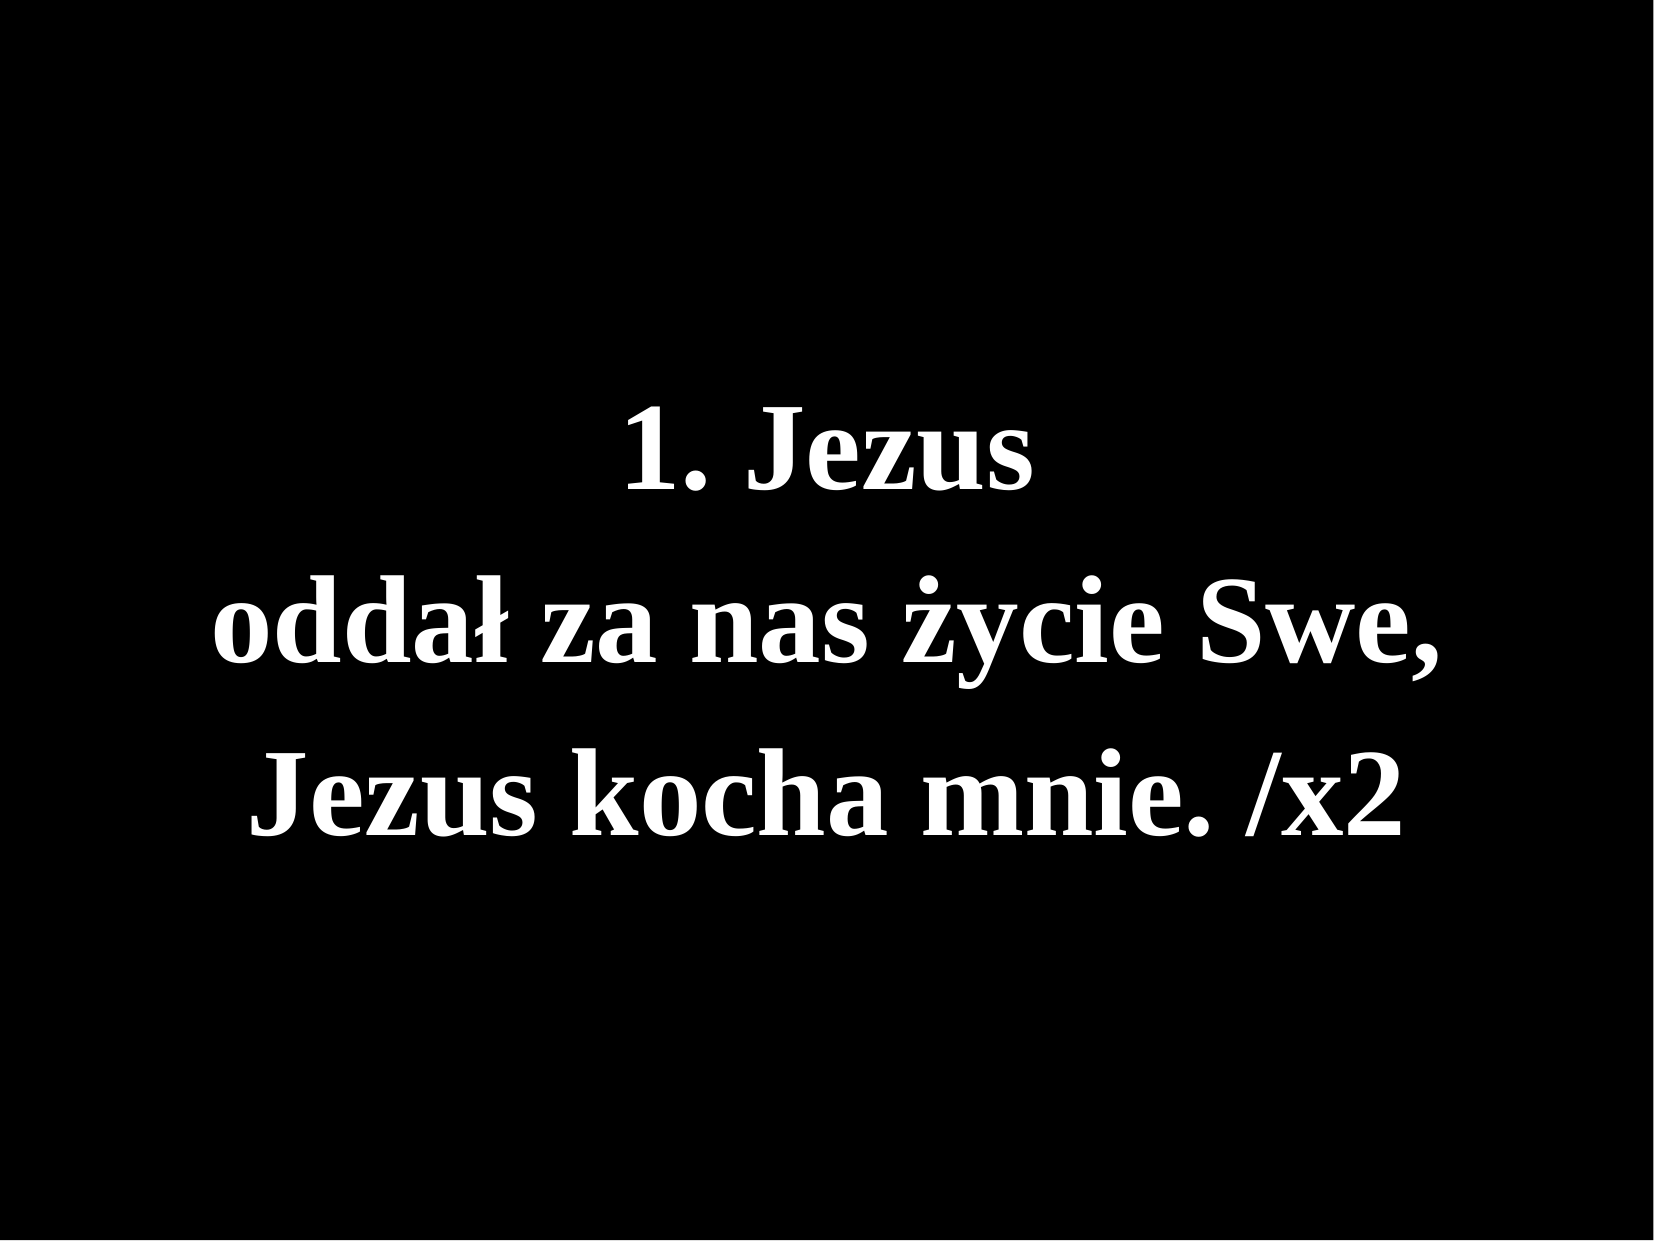

# 1. Jezus ppp oddał za nas życie Swe, ppp Jezus kocha mnie. /x2